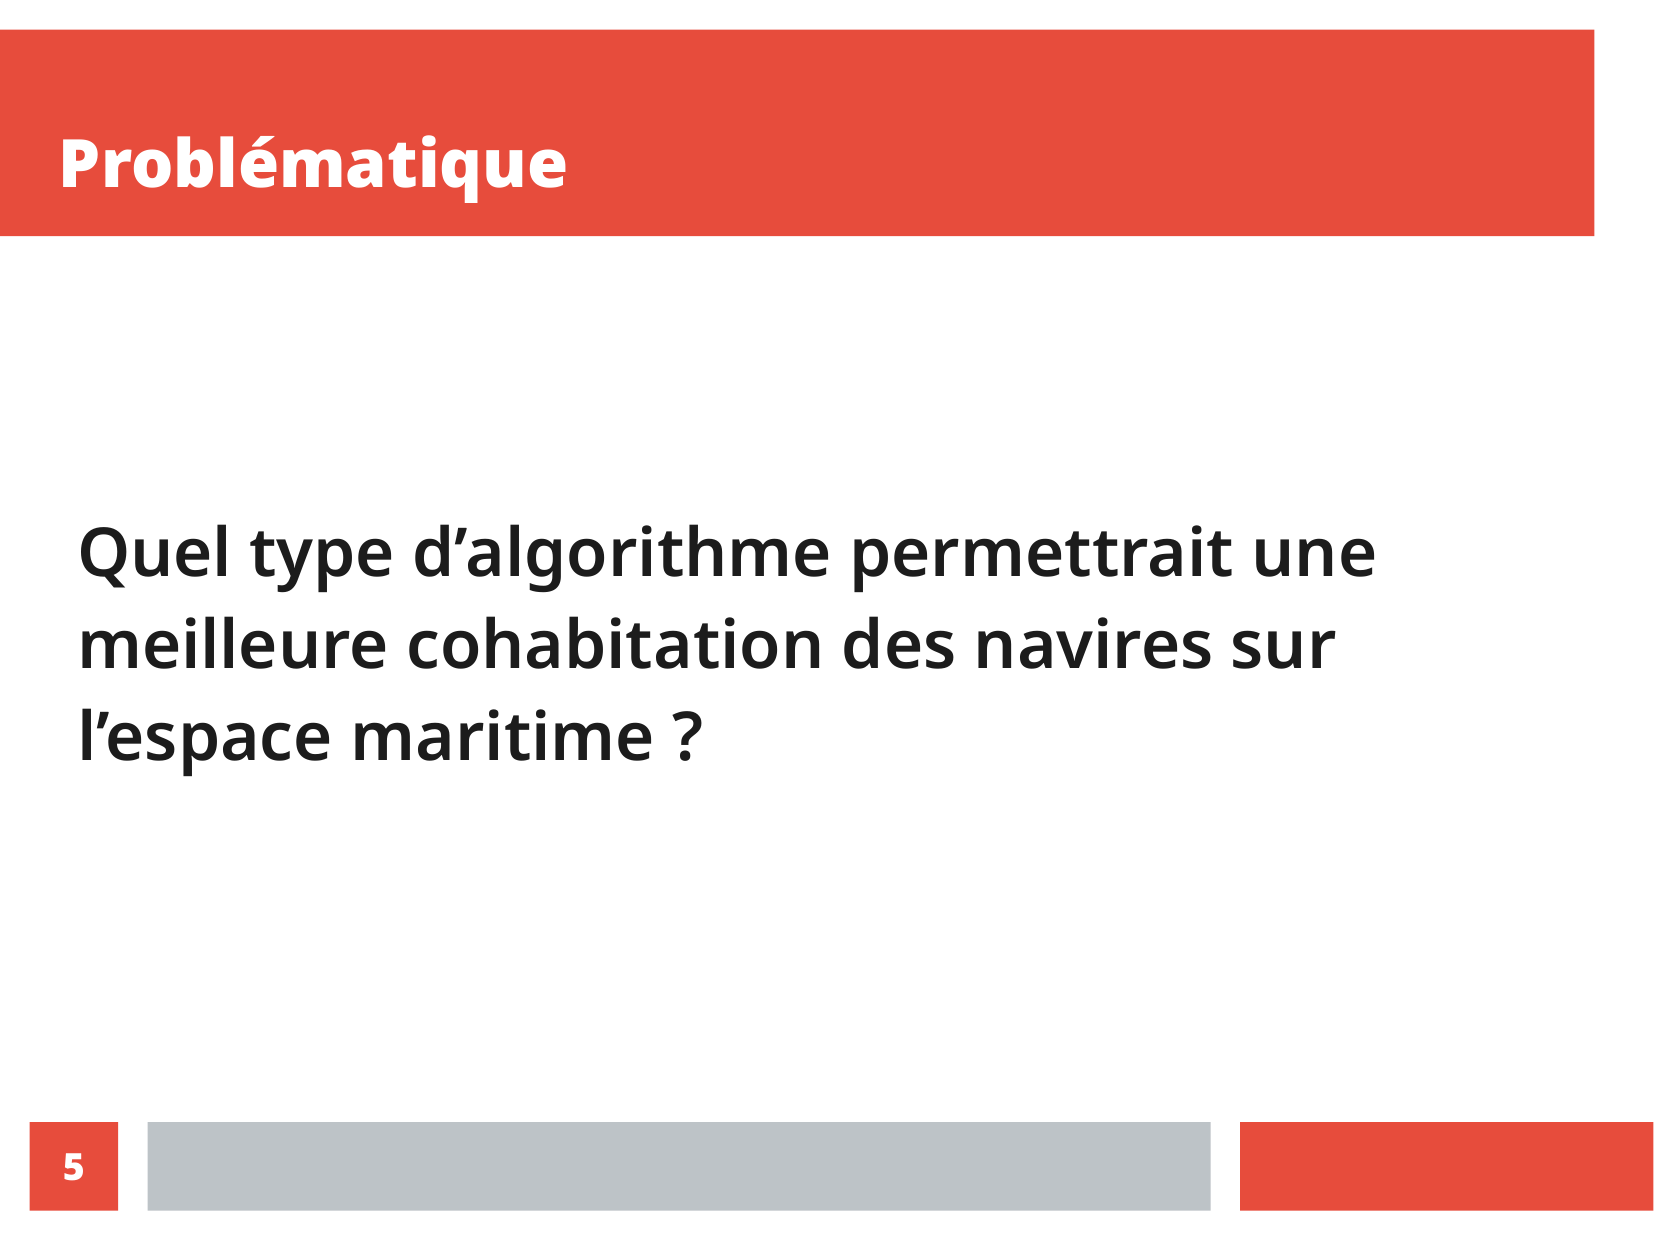

# Problématique
Quel type d’algorithme permettrait une meilleure cohabitation des navires sur l’espace maritime ?
5